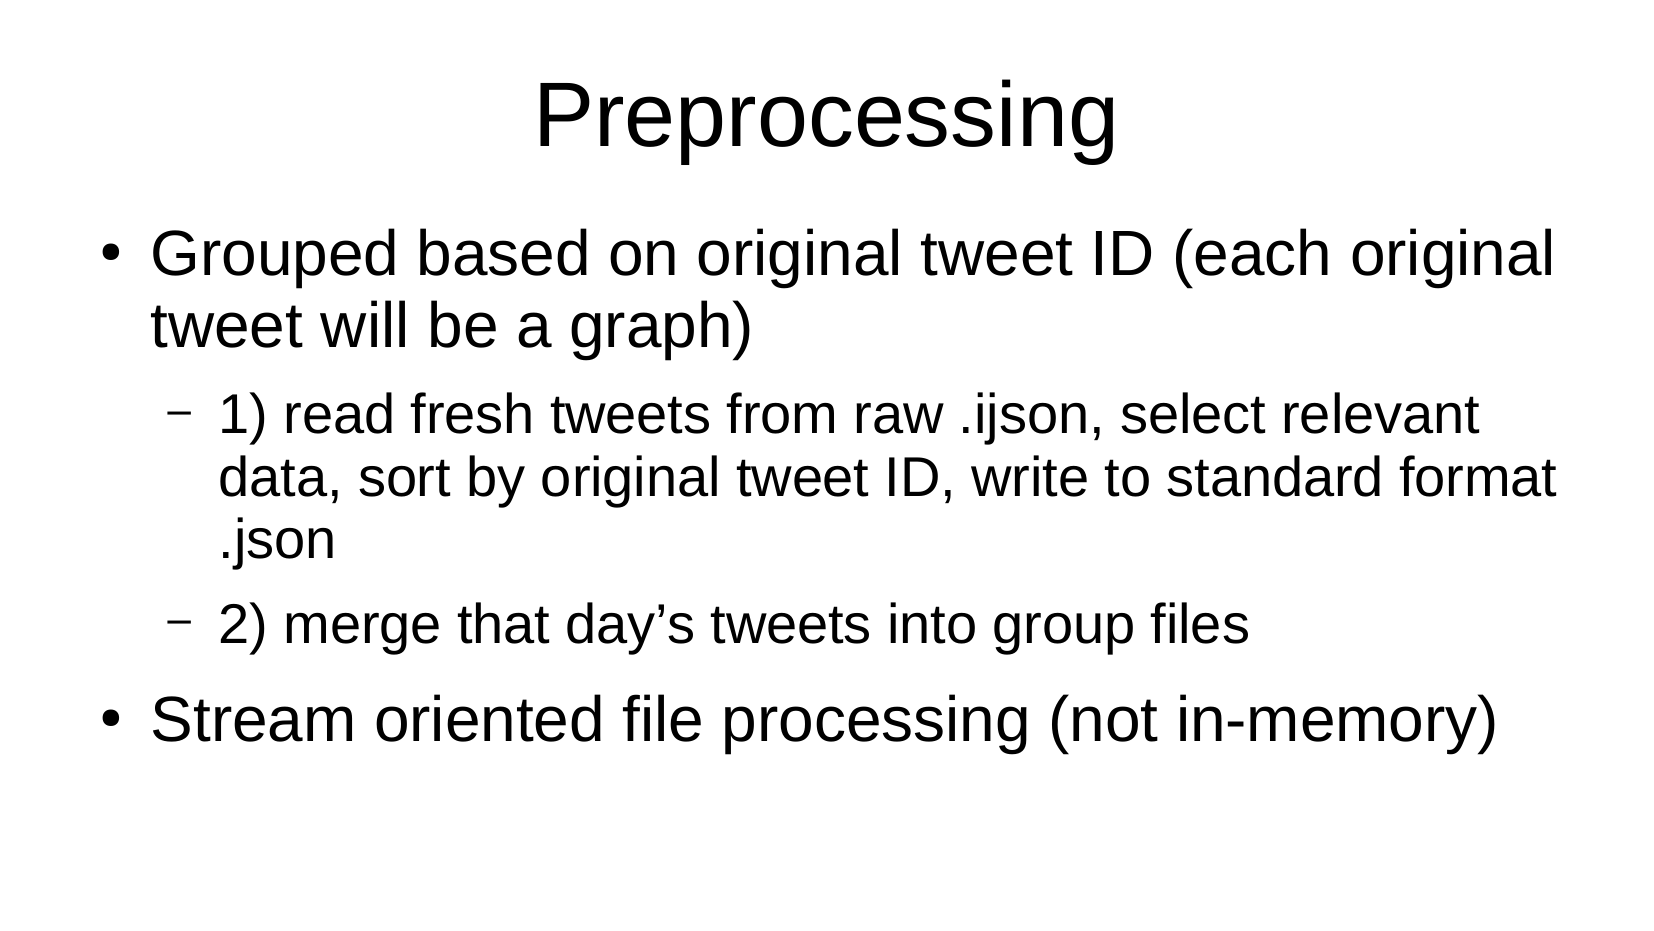

# Preprocessing
Grouped based on original tweet ID (each original tweet will be a graph)
1) read fresh tweets from raw .ijson, select relevant data, sort by original tweet ID, write to standard format .json
2) merge that day’s tweets into group files
Stream oriented file processing (not in-memory)